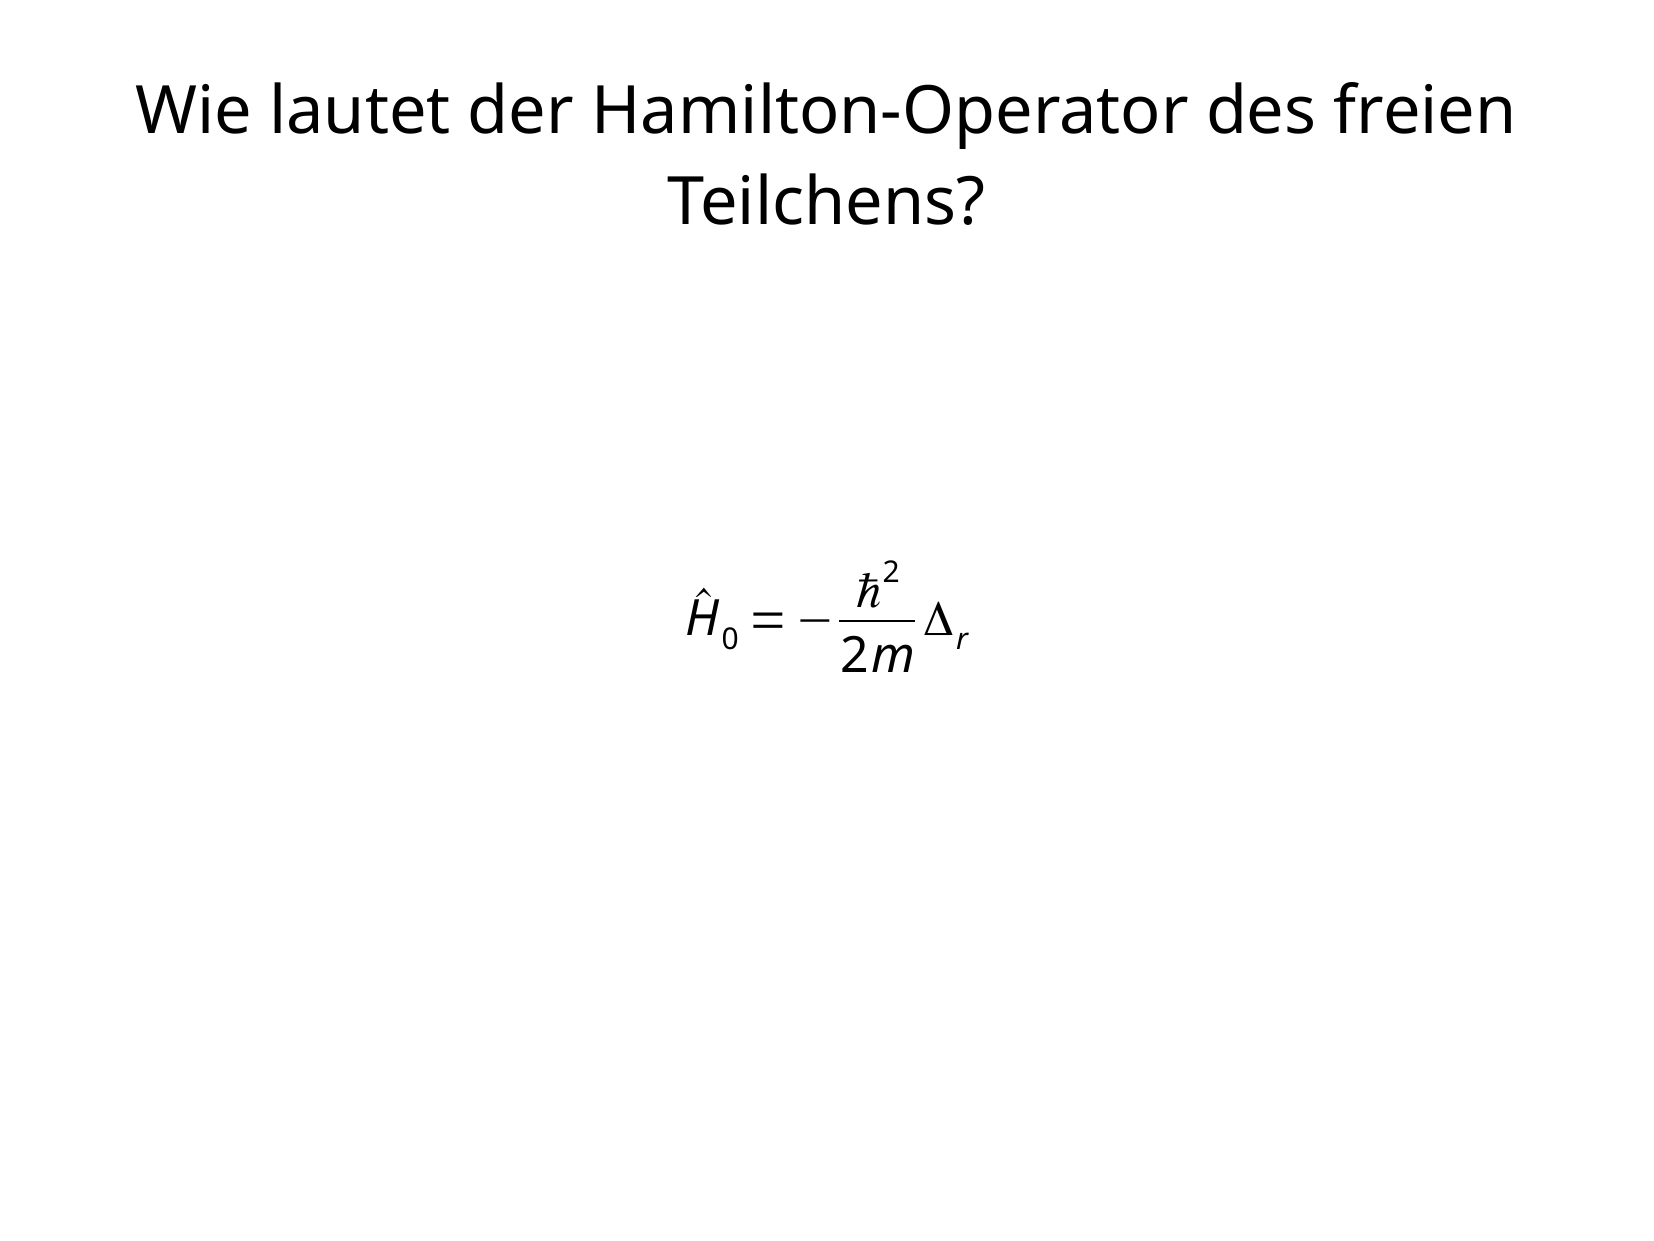

# Wie lautet der Hamilton-Operator des freien Teilchens?